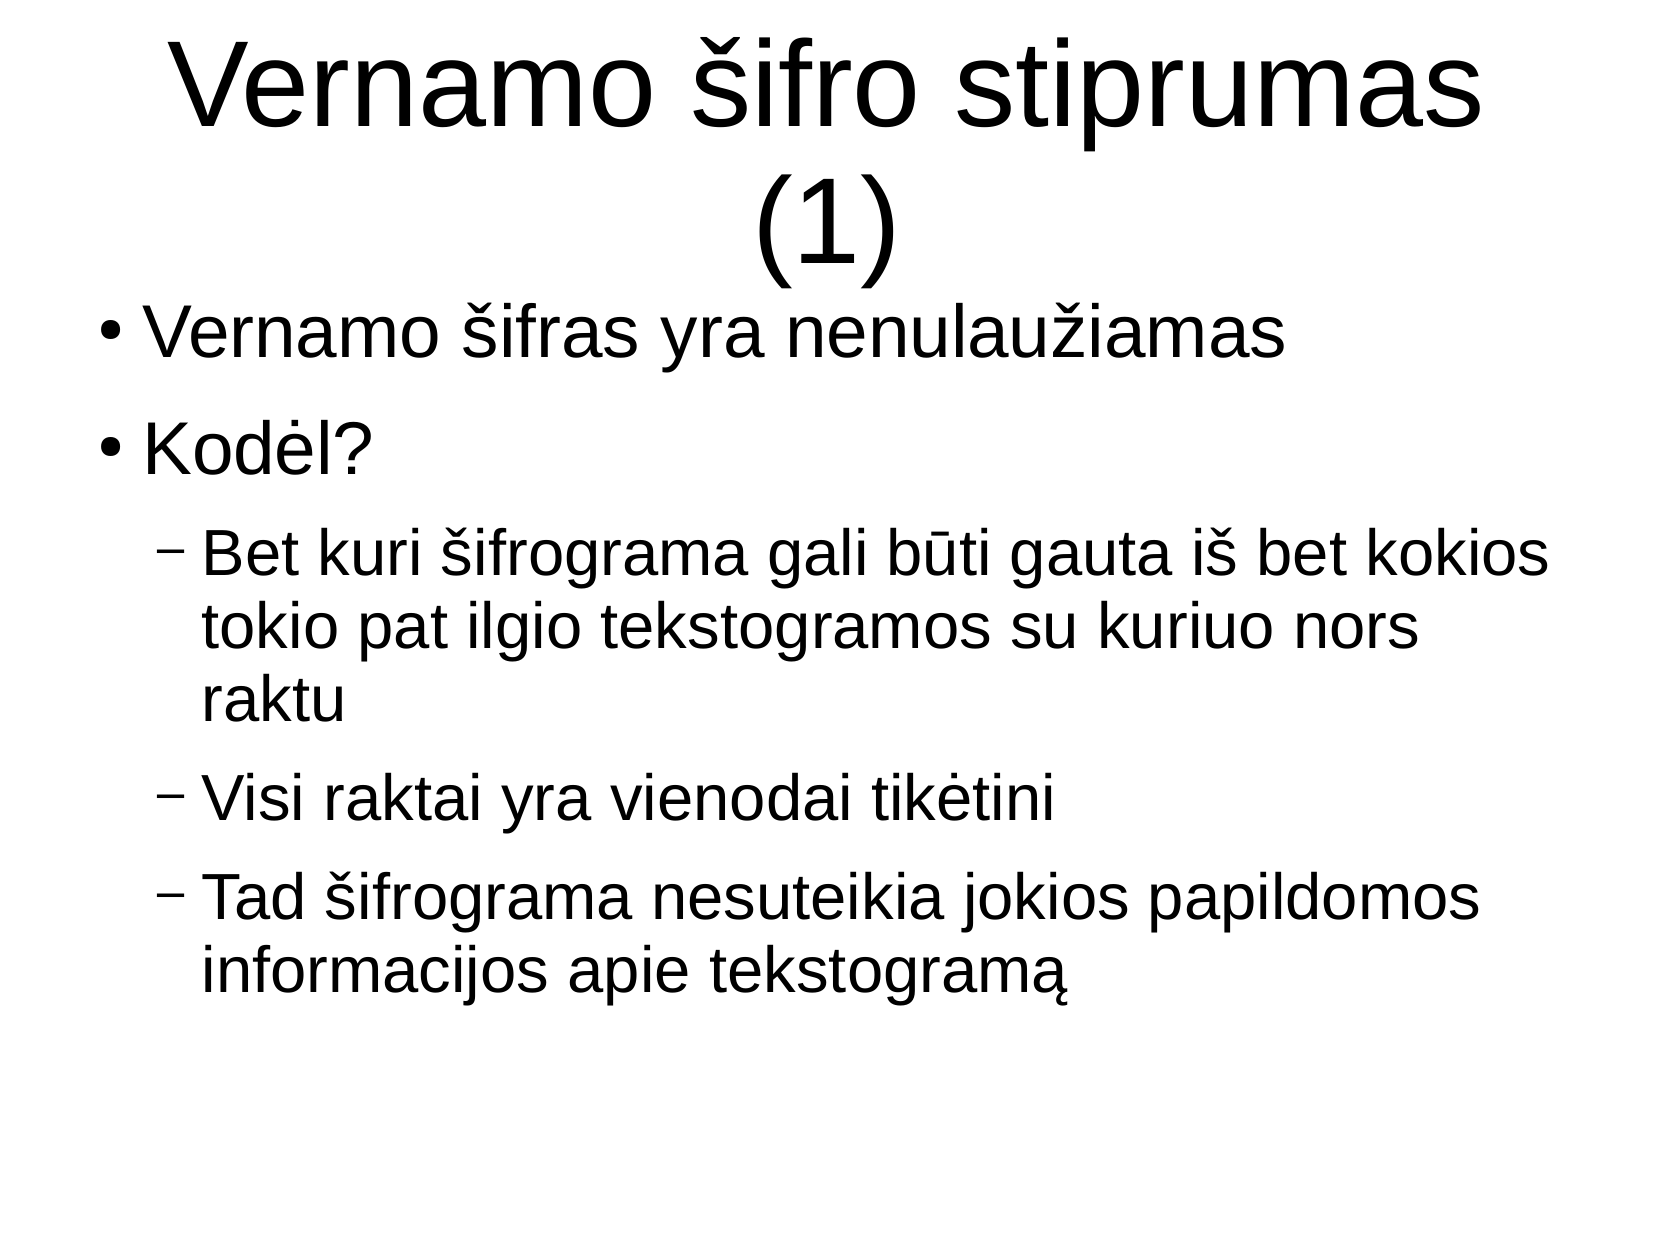

# Vernamo šifro stiprumas (1)
Vernamo šifras yra nenulaužiamas
Kodėl?
Bet kuri šifrograma gali būti gauta iš bet kokios tokio pat ilgio tekstogramos su kuriuo nors raktu
Visi raktai yra vienodai tikėtini
Tad šifrograma nesuteikia jokios papildomos informacijos apie tekstogramą